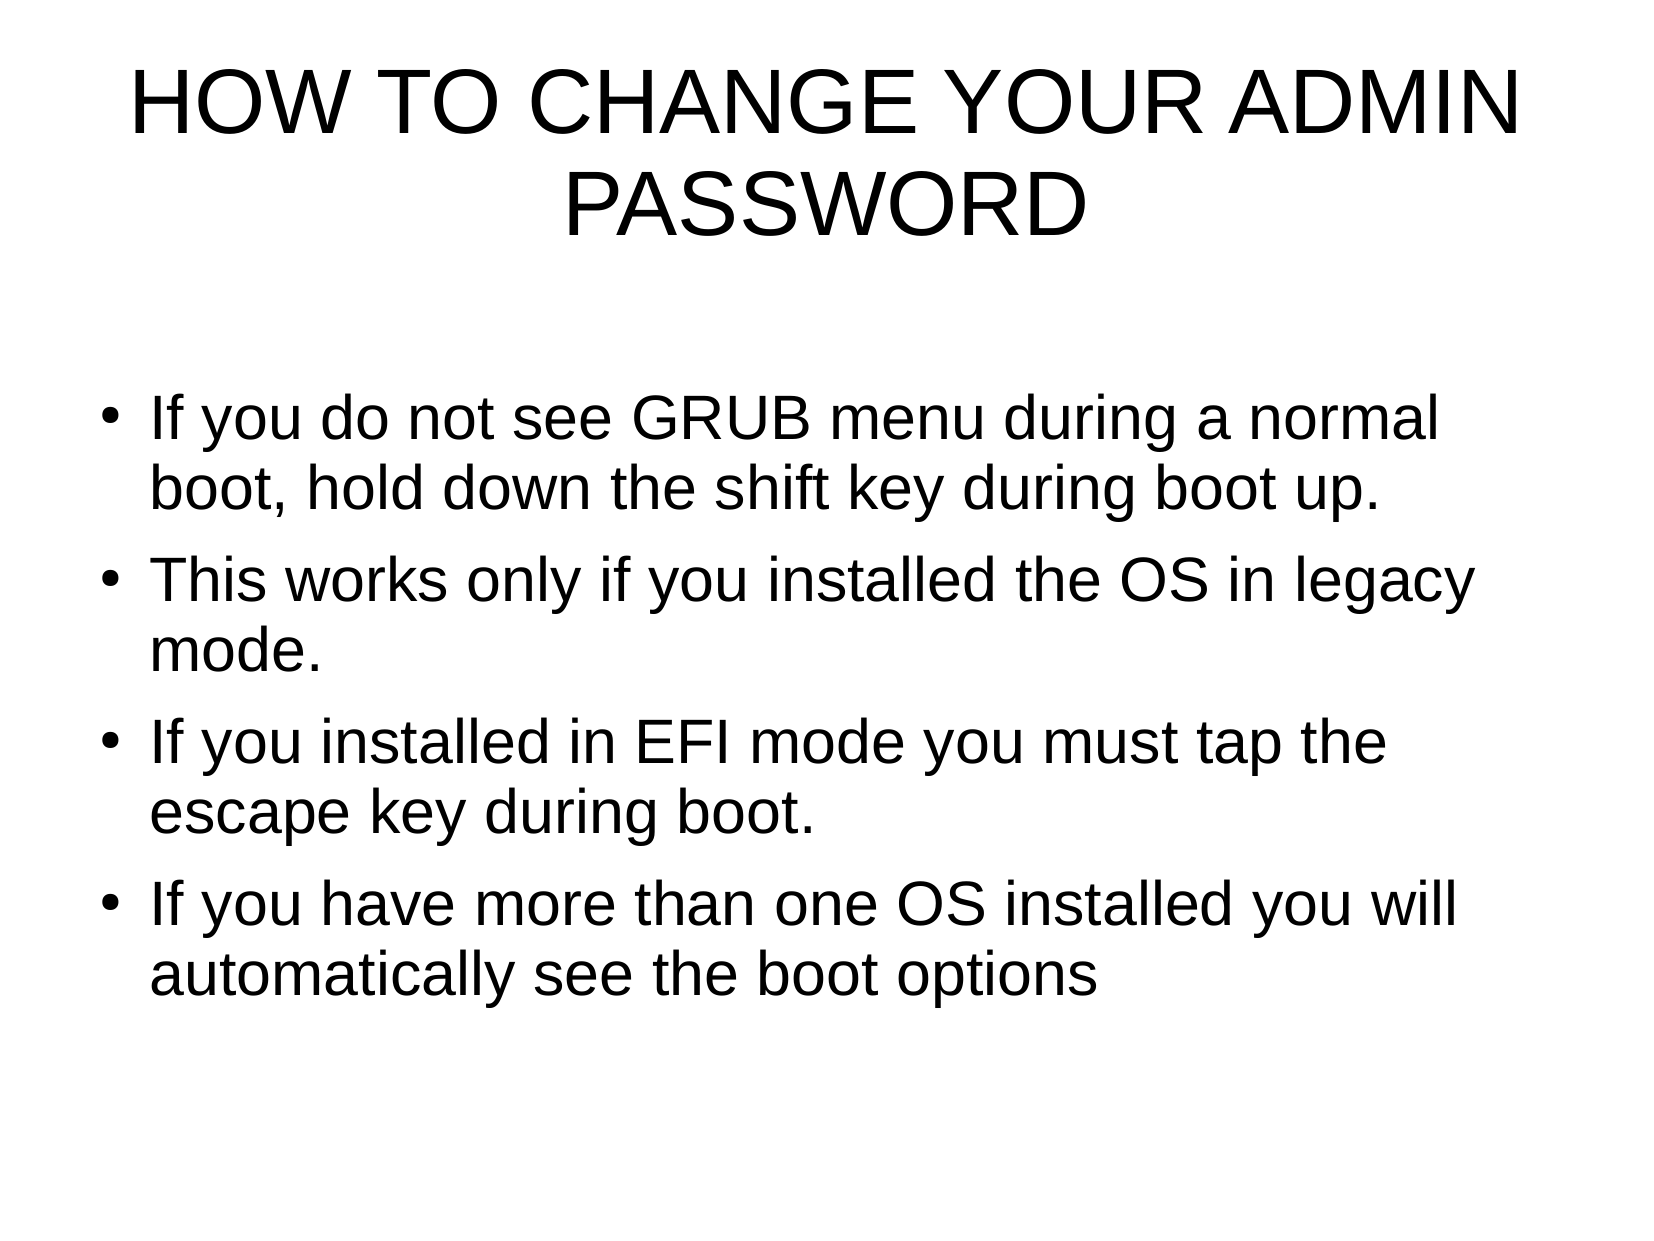

# HOW TO CHANGE YOUR ADMIN PASSWORD
If you do not see GRUB menu during a normal boot, hold down the shift key during boot up.
This works only if you installed the OS in legacy mode.
If you installed in EFI mode you must tap the escape key during boot.
If you have more than one OS installed you will automatically see the boot options